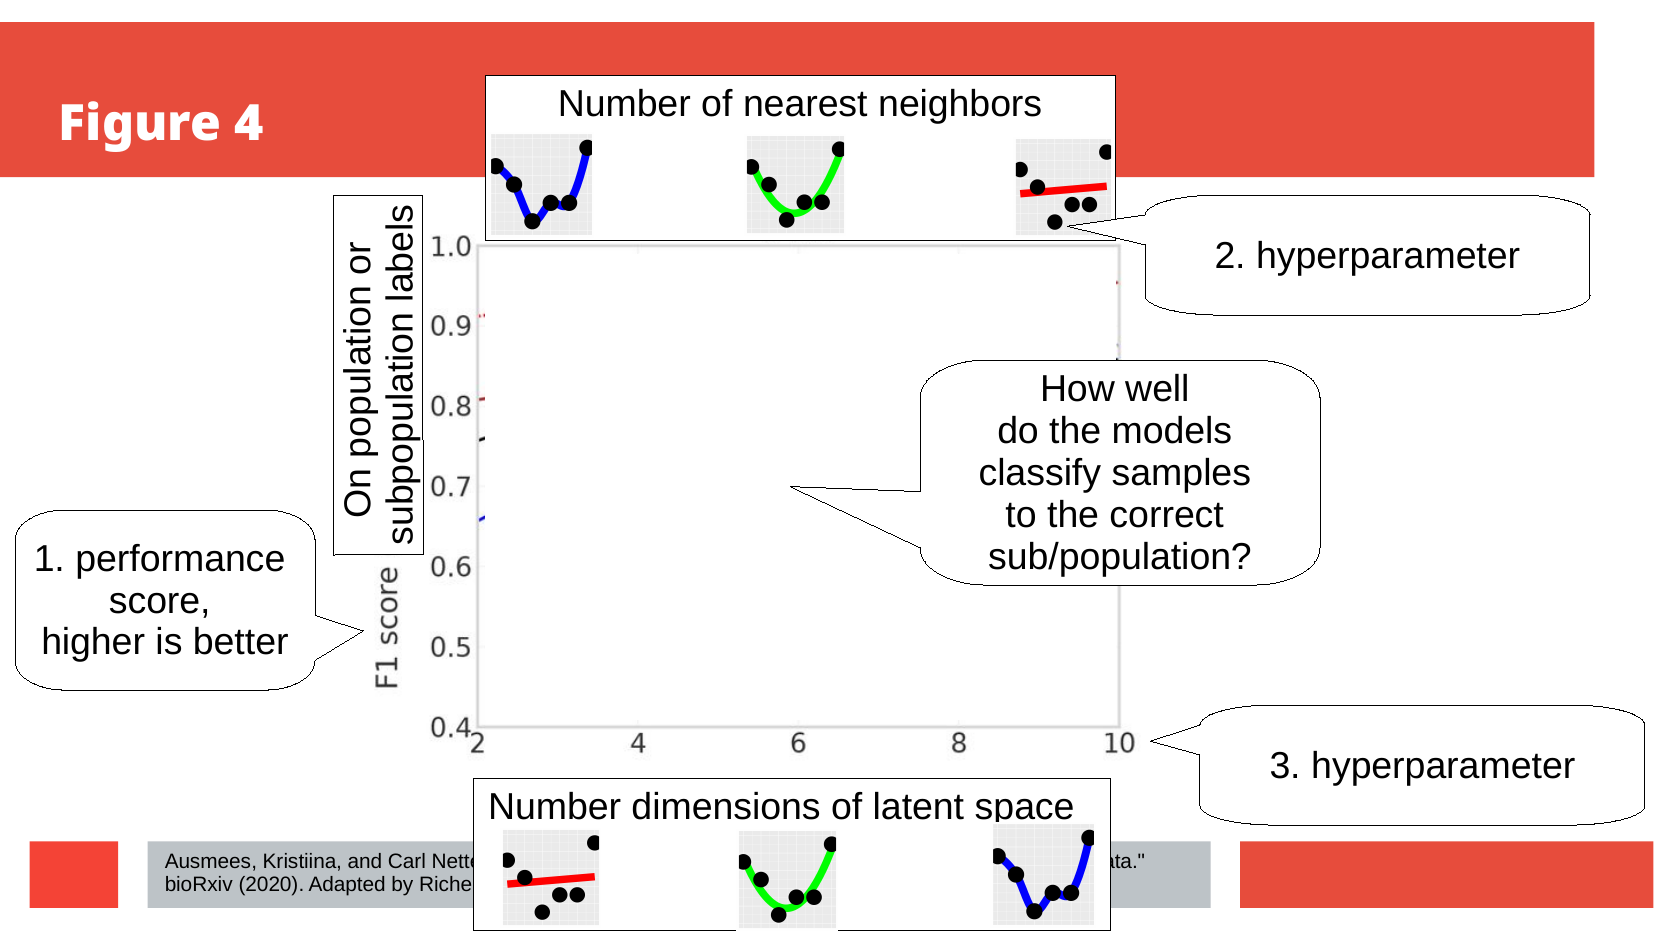

# Figure 4
Number of nearest neighbors
2. hyperparameter
On population or
subpopulation labels
How well
do the models
classify samples
to the correct
sub/population?
1. performance
score,
higher is better
3. hyperparameter
Number dimensions of latent space
Ausmees, Kristiina, and Carl Nettelblad. "A deep learning framework for characterization of genotype data." bioRxiv (2020). Adapted by Richel Bilderbeek